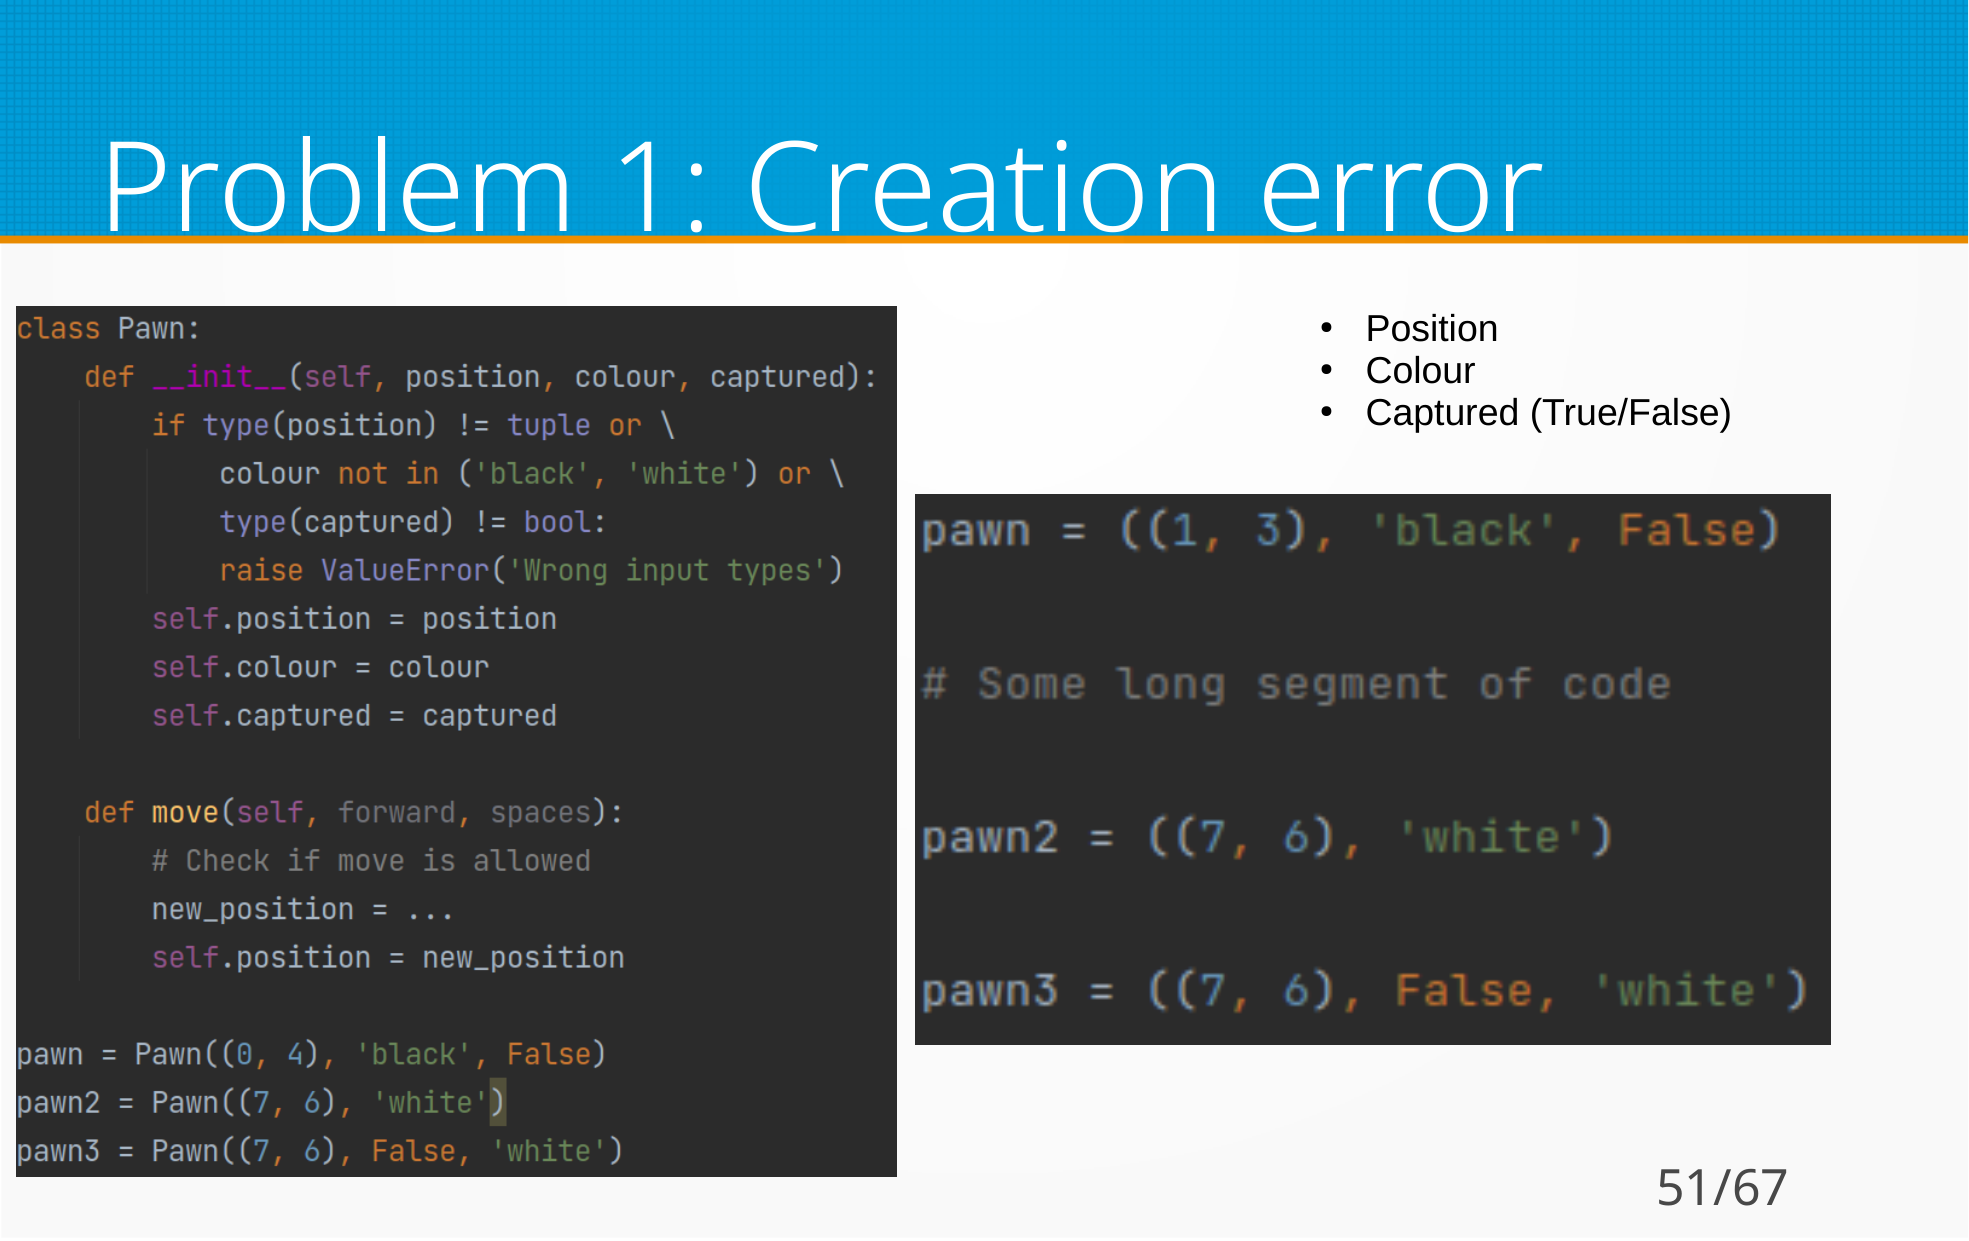

# Problem 1: Creation error
 Position
 Colour
 Captured (True/False)
51